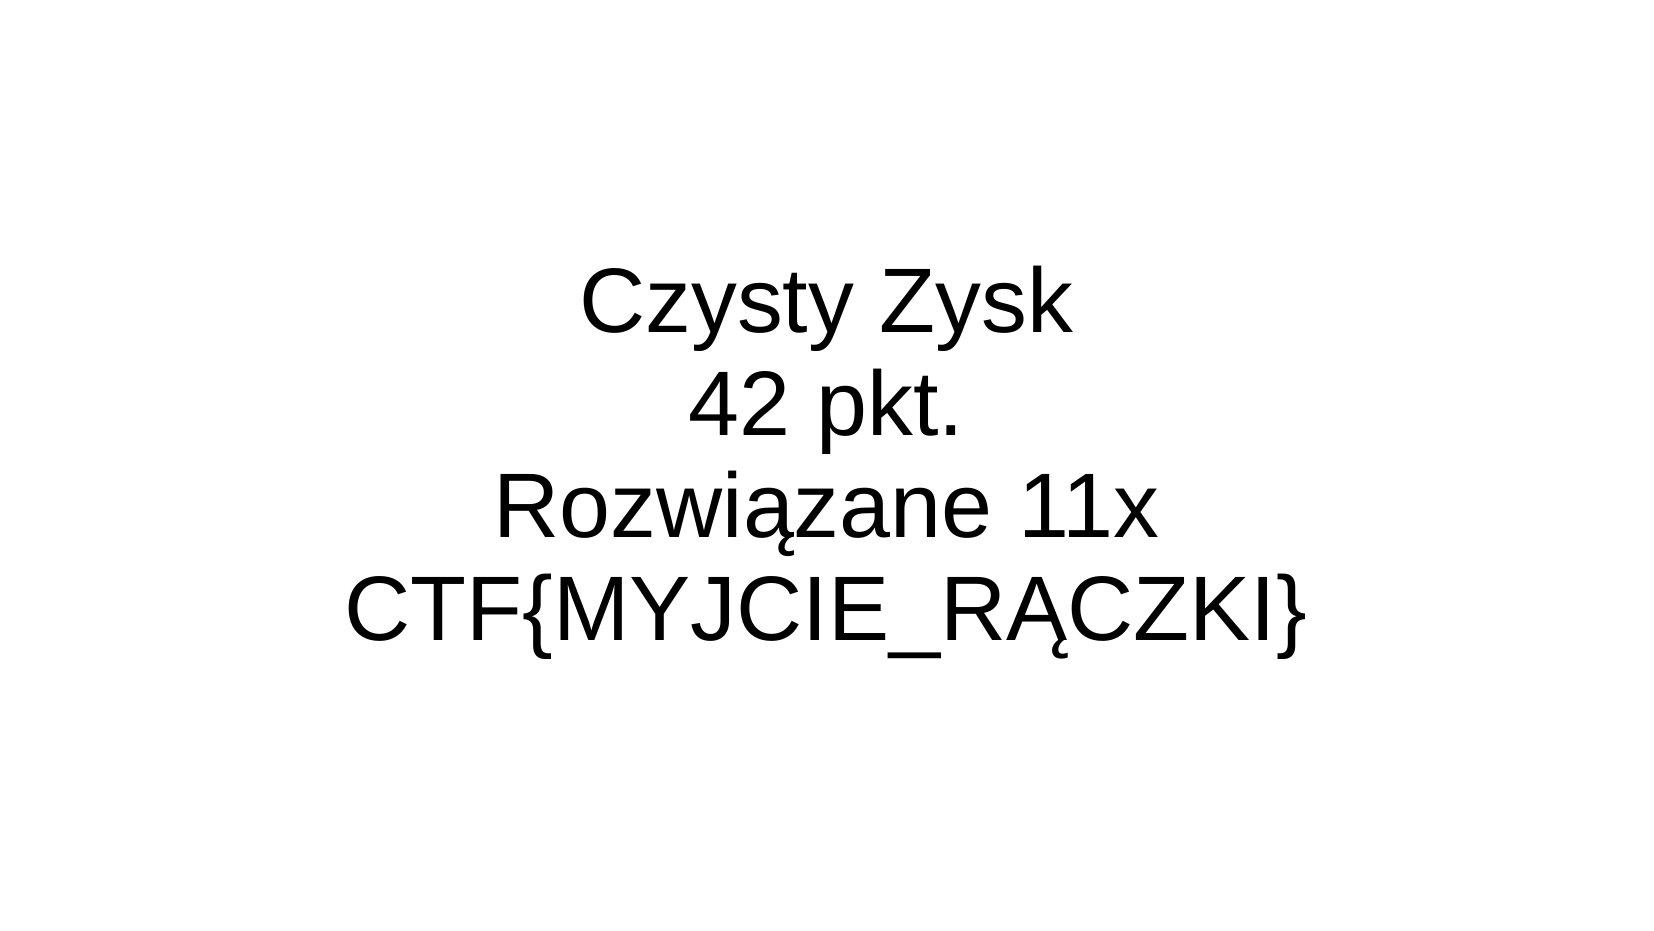

# Czysty Zysk
42 pkt.
Rozwiązane 11x
CTF{MYJCIE_RĄCZKI}